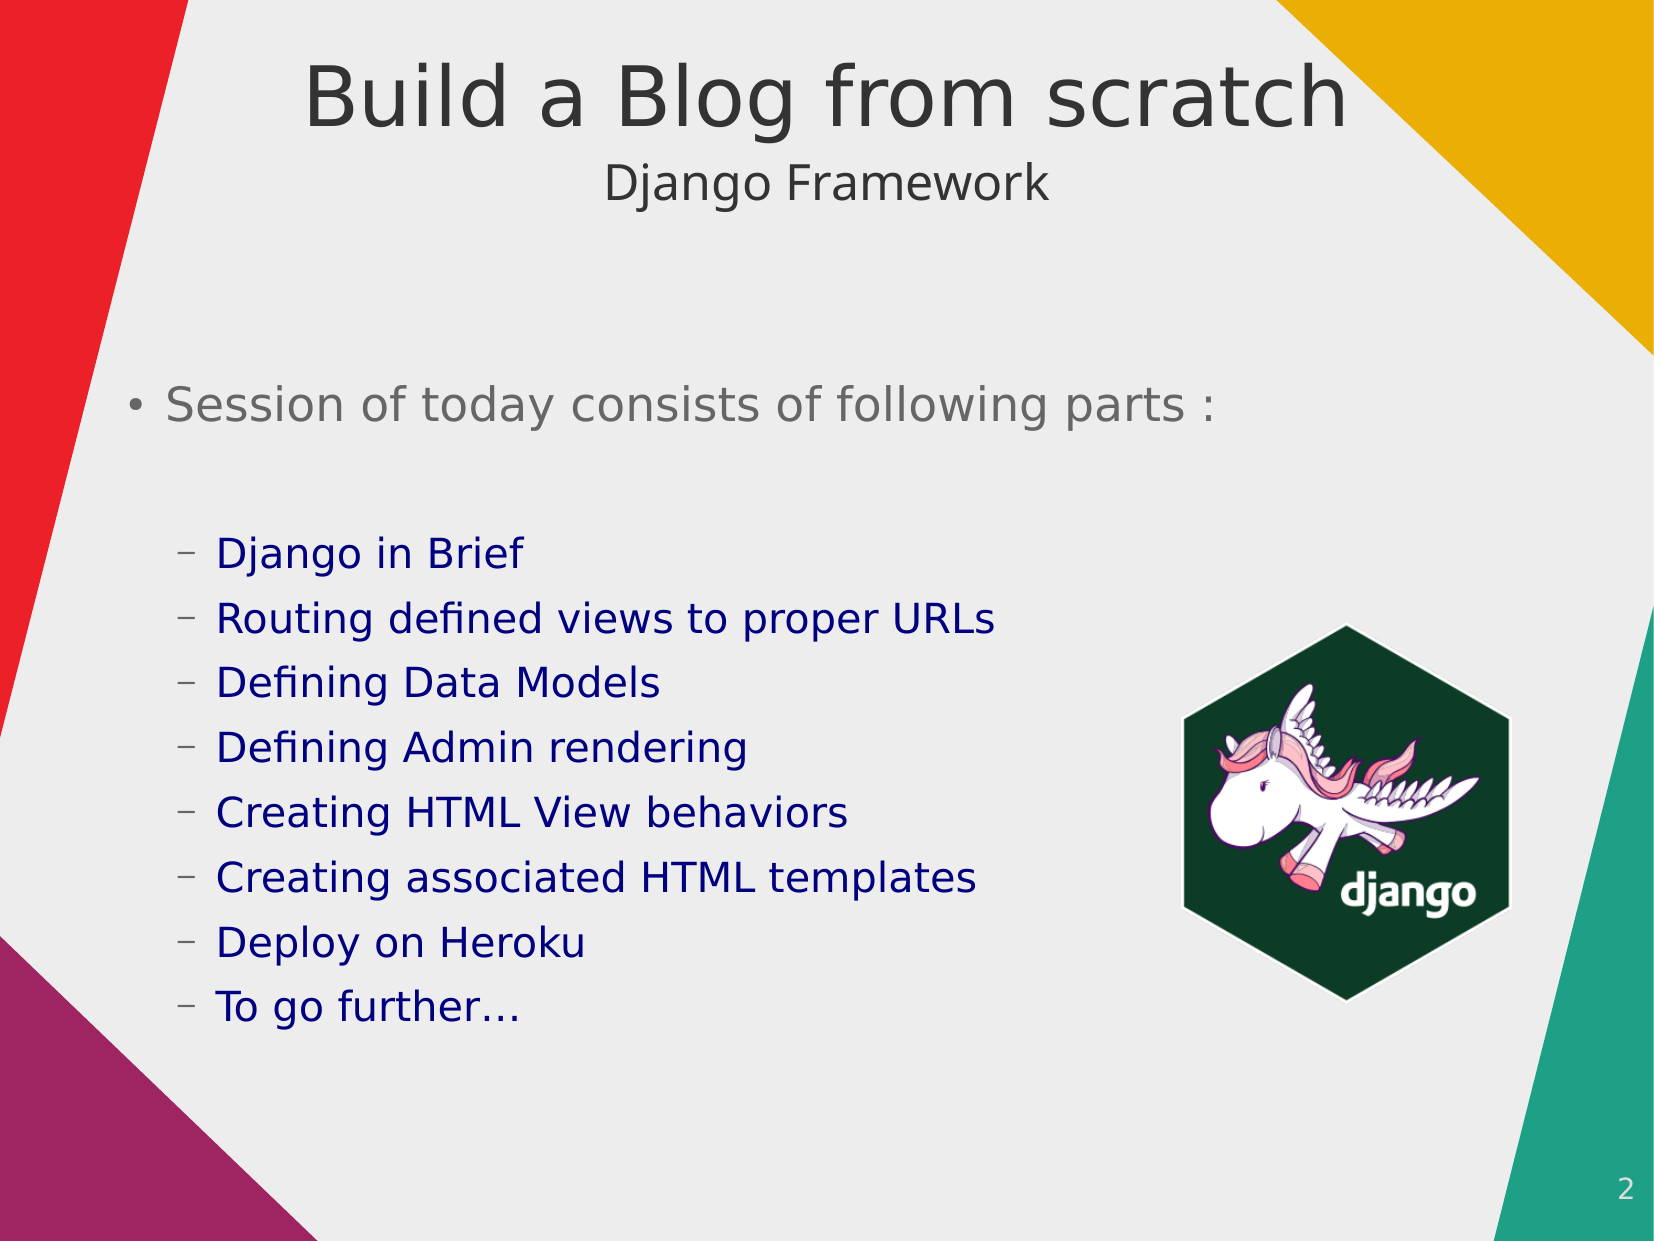

# Build a Blog from scratch Django Framework
Session of today consists of following parts :
Django in Brief
Routing defined views to proper URLs
Defining Data Models
Defining Admin rendering
Creating HTML View behaviors
Creating associated HTML templates
Deploy on Heroku
To go further…
2